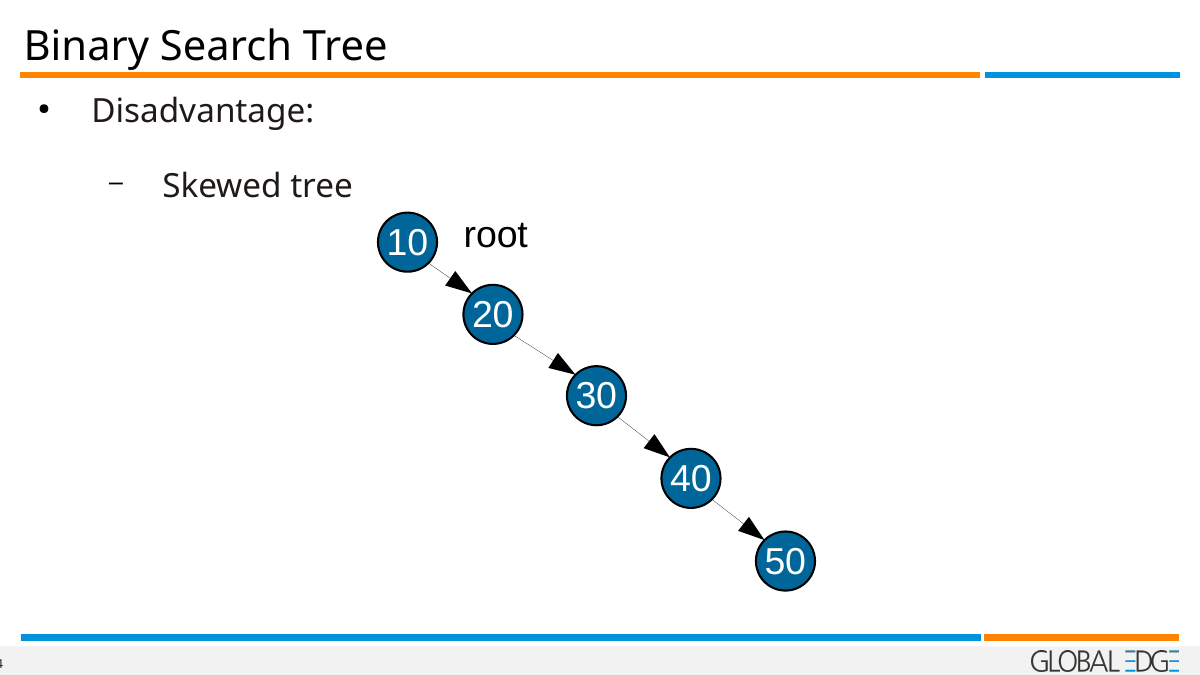

# Binary Search Tree
Disadvantage:
Skewed tree
root
10
20
30
40
50